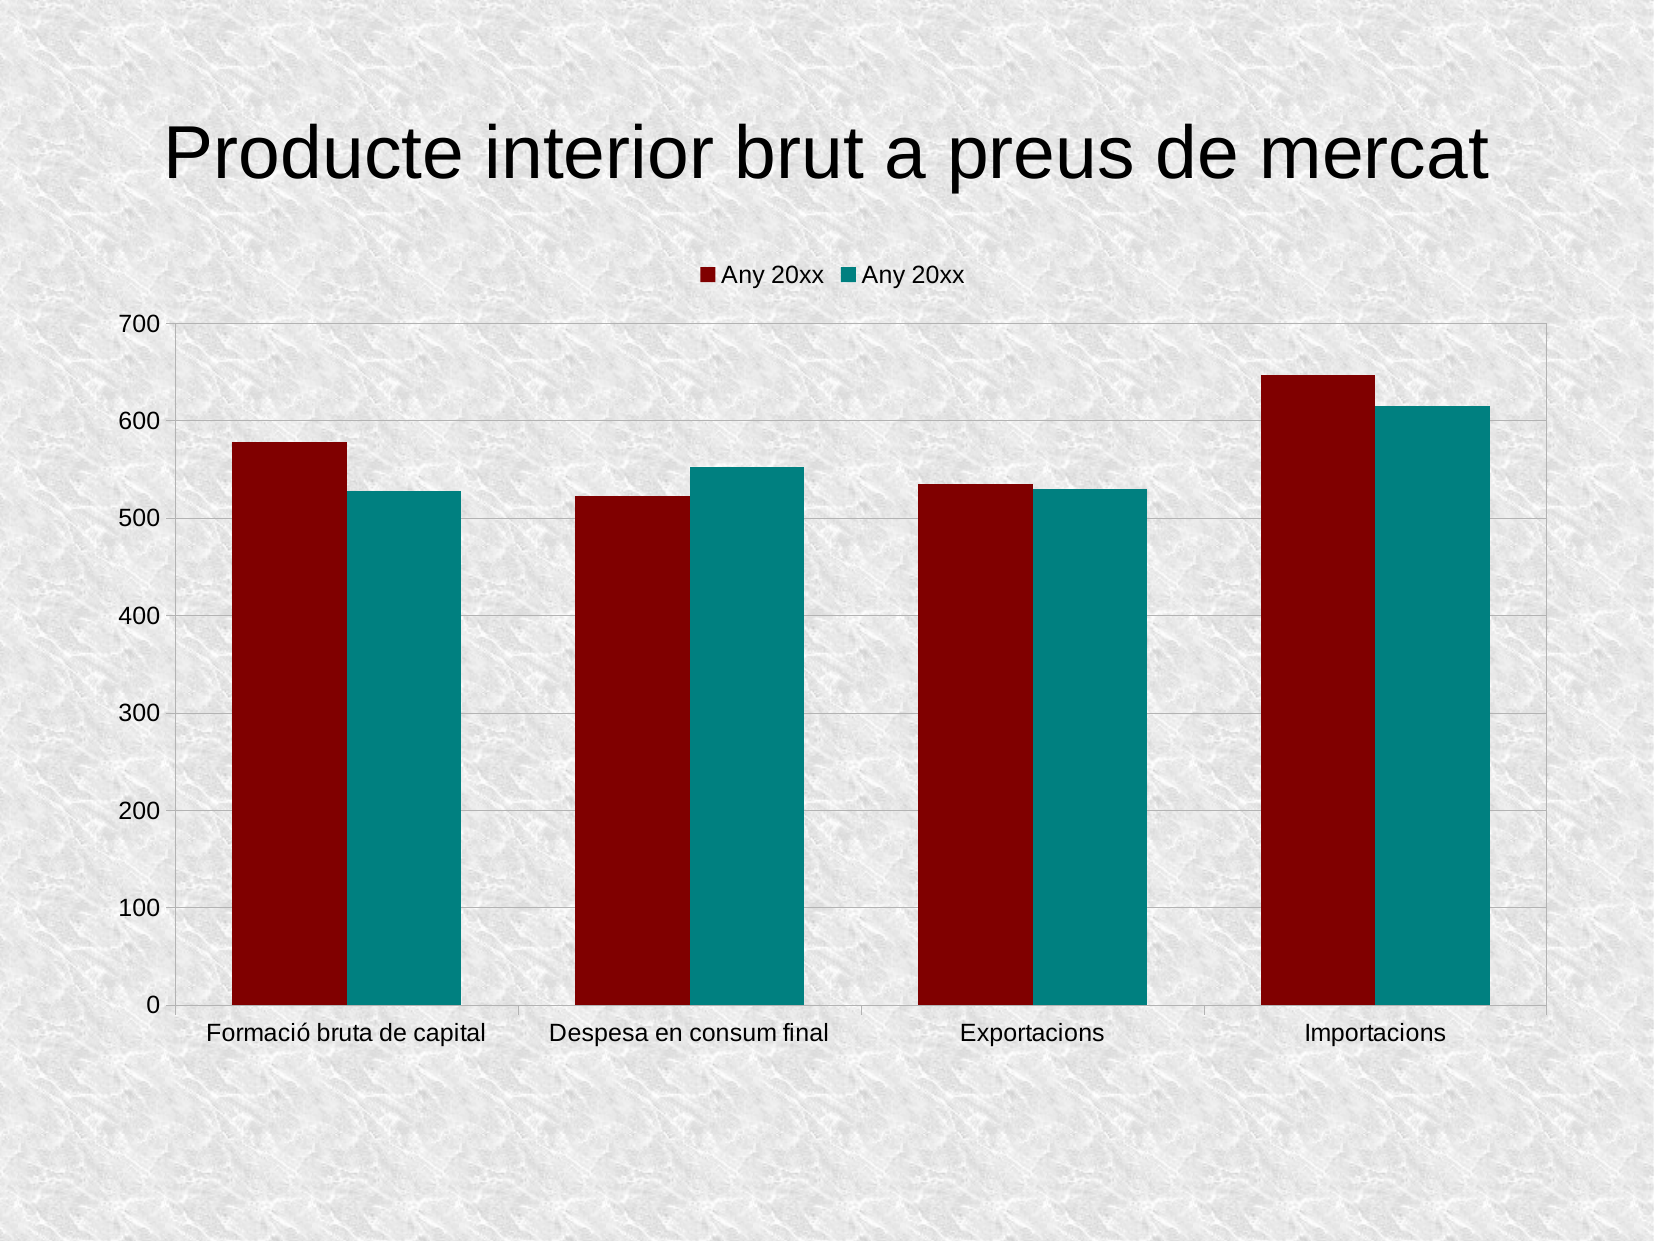

# Producte interior brut a preus de mercat
### Chart
| Category | Any 20xx | Any 20xx |
|---|---|---|
| Formació bruta de capital | 578.7 | 527.7 |
| Despesa en consum final | 523.1 | 553.2 |
| Exportacions | 535.4 | 530.3 |
| Importacions | 647.4 | 615.5 |